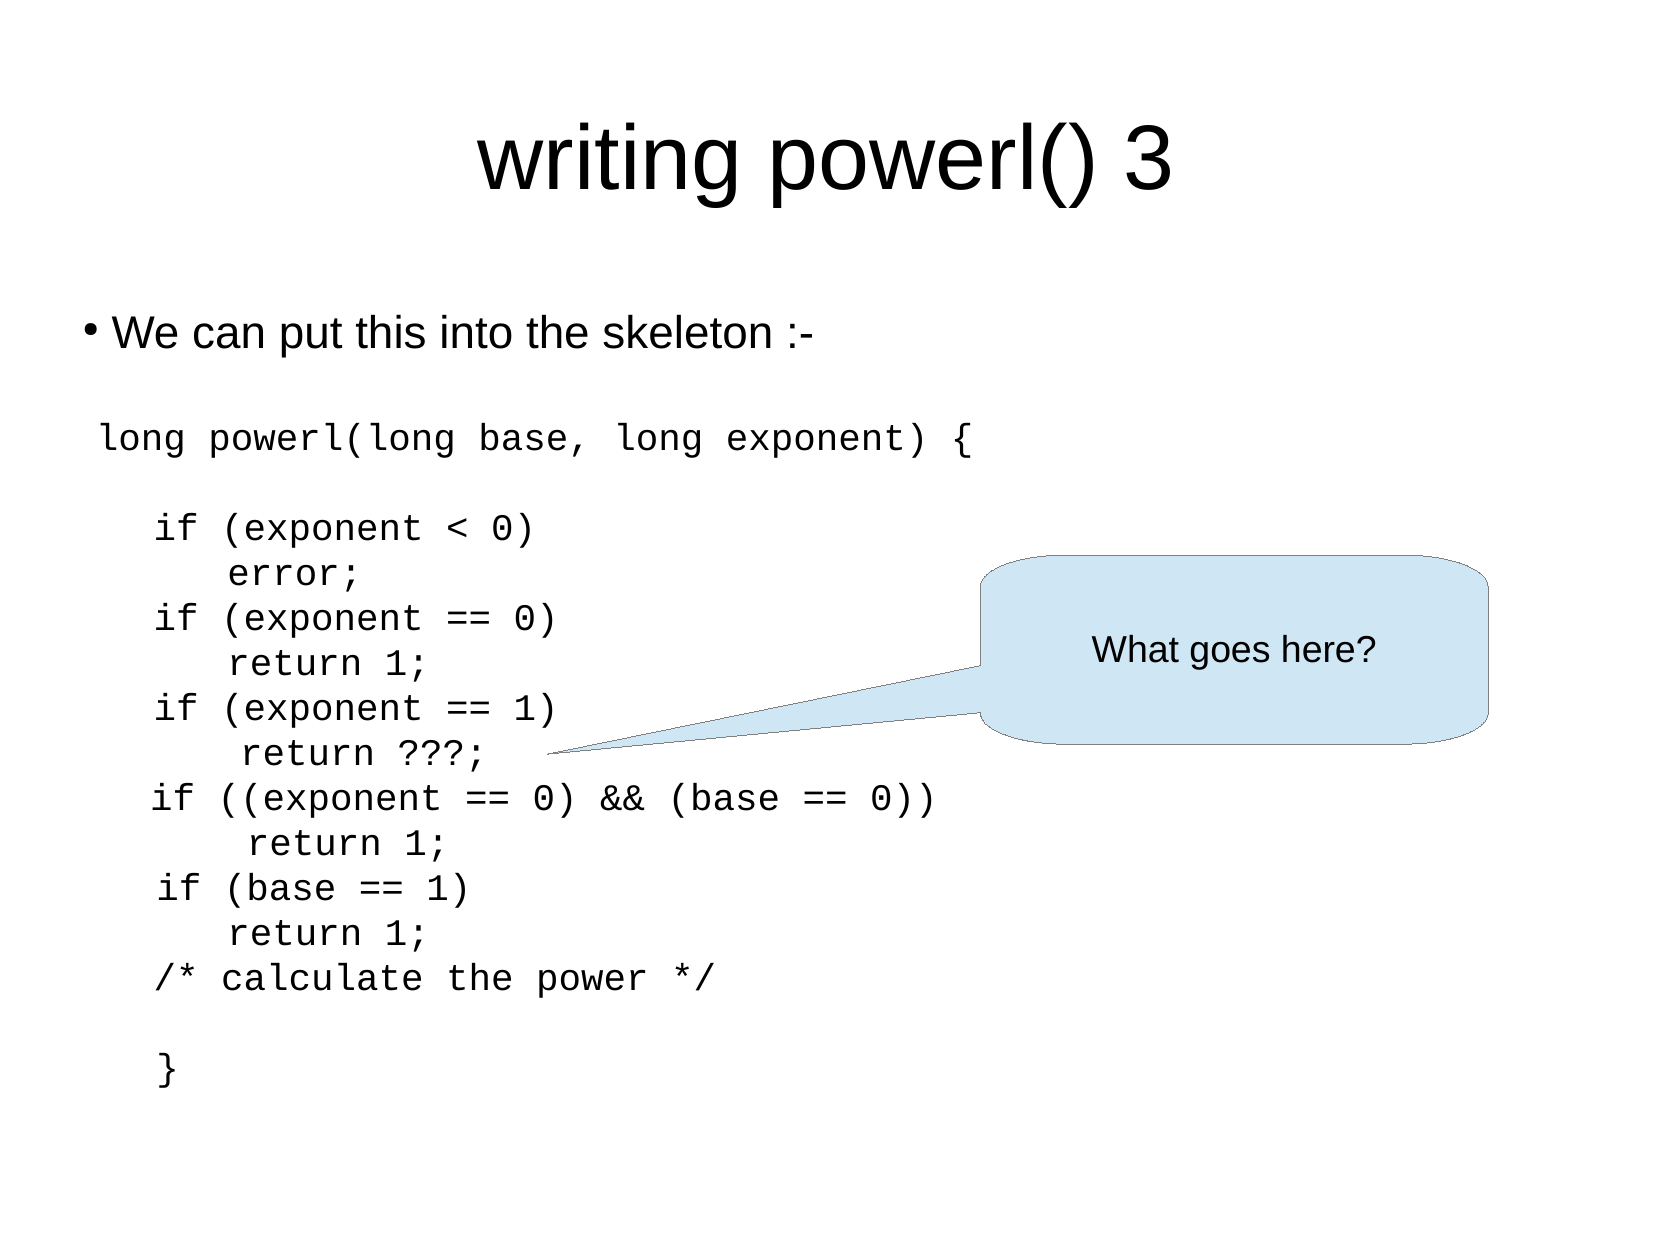

# writing powerl() 3
 We can put this into the skeleton :-
long powerl(long base, long exponent) {
if (exponent < 0)
	error;
if (exponent == 0)
	return 1;
if (exponent == 1)
 return ???;
 if ((exponent == 0) && (base == 0))
 return 1;
	if (base == 1)
	return 1;
/* calculate the power */
	}
What goes here?